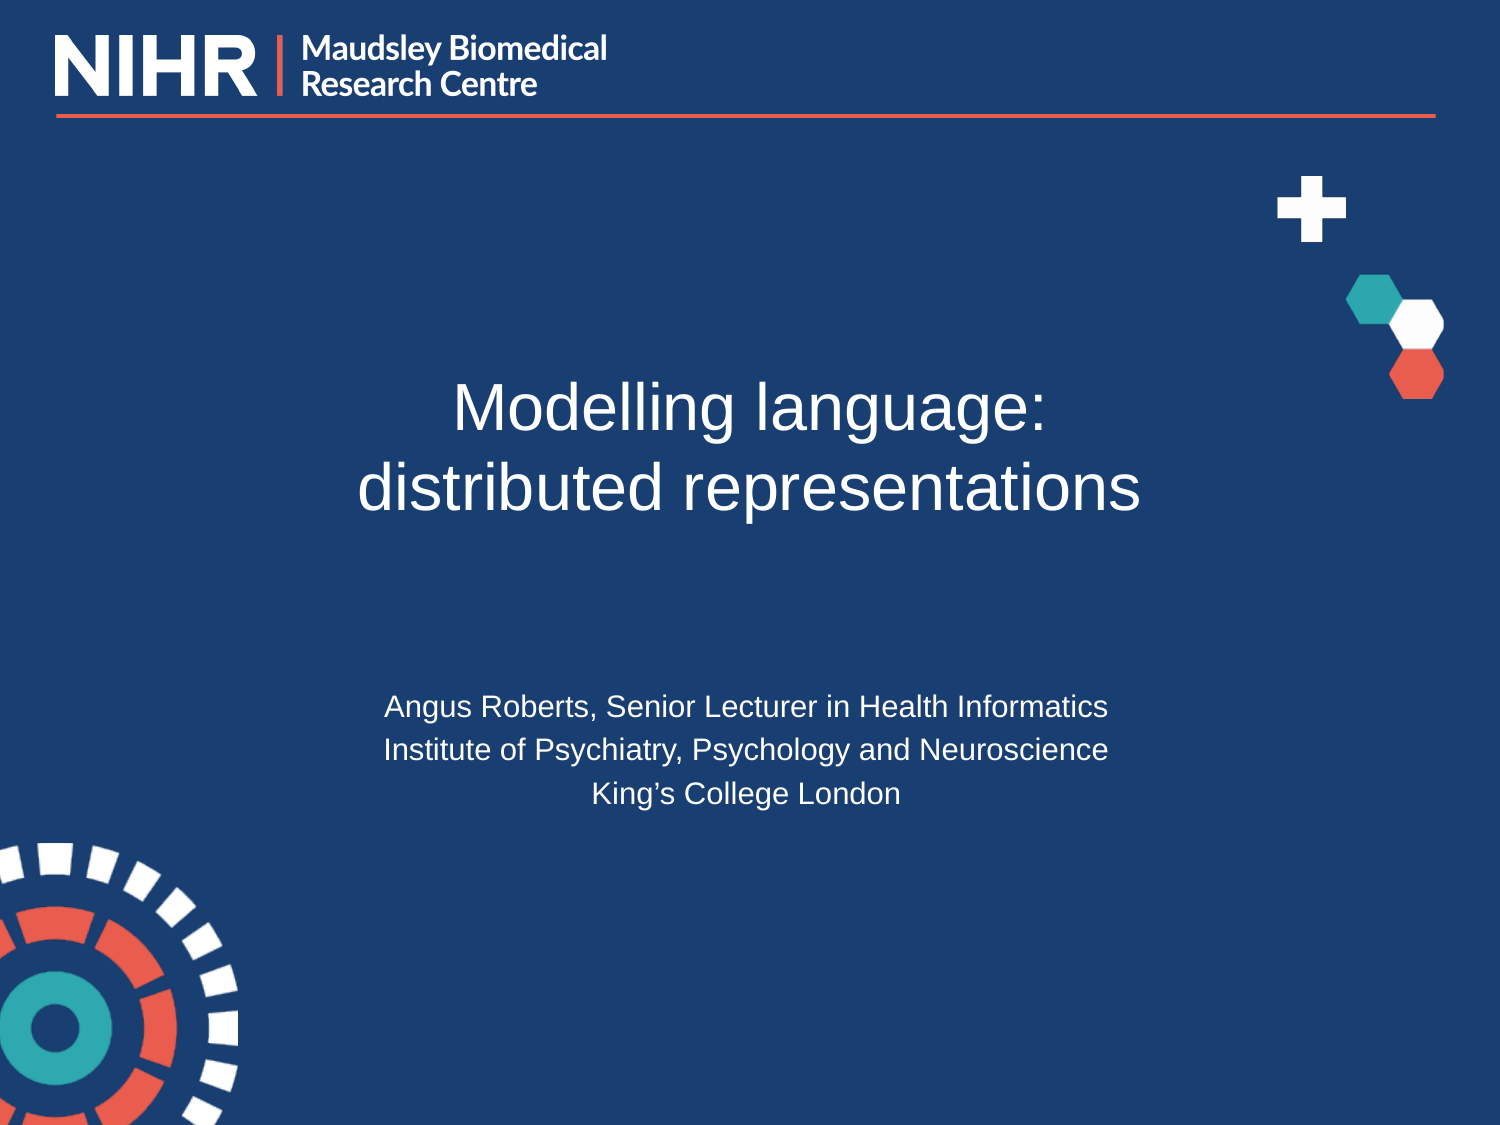

Modelling language:
distributed representations
# Angus Roberts, Senior Lecturer in Health Informatics
Institute of Psychiatry, Psychology and Neuroscience
King’s College London